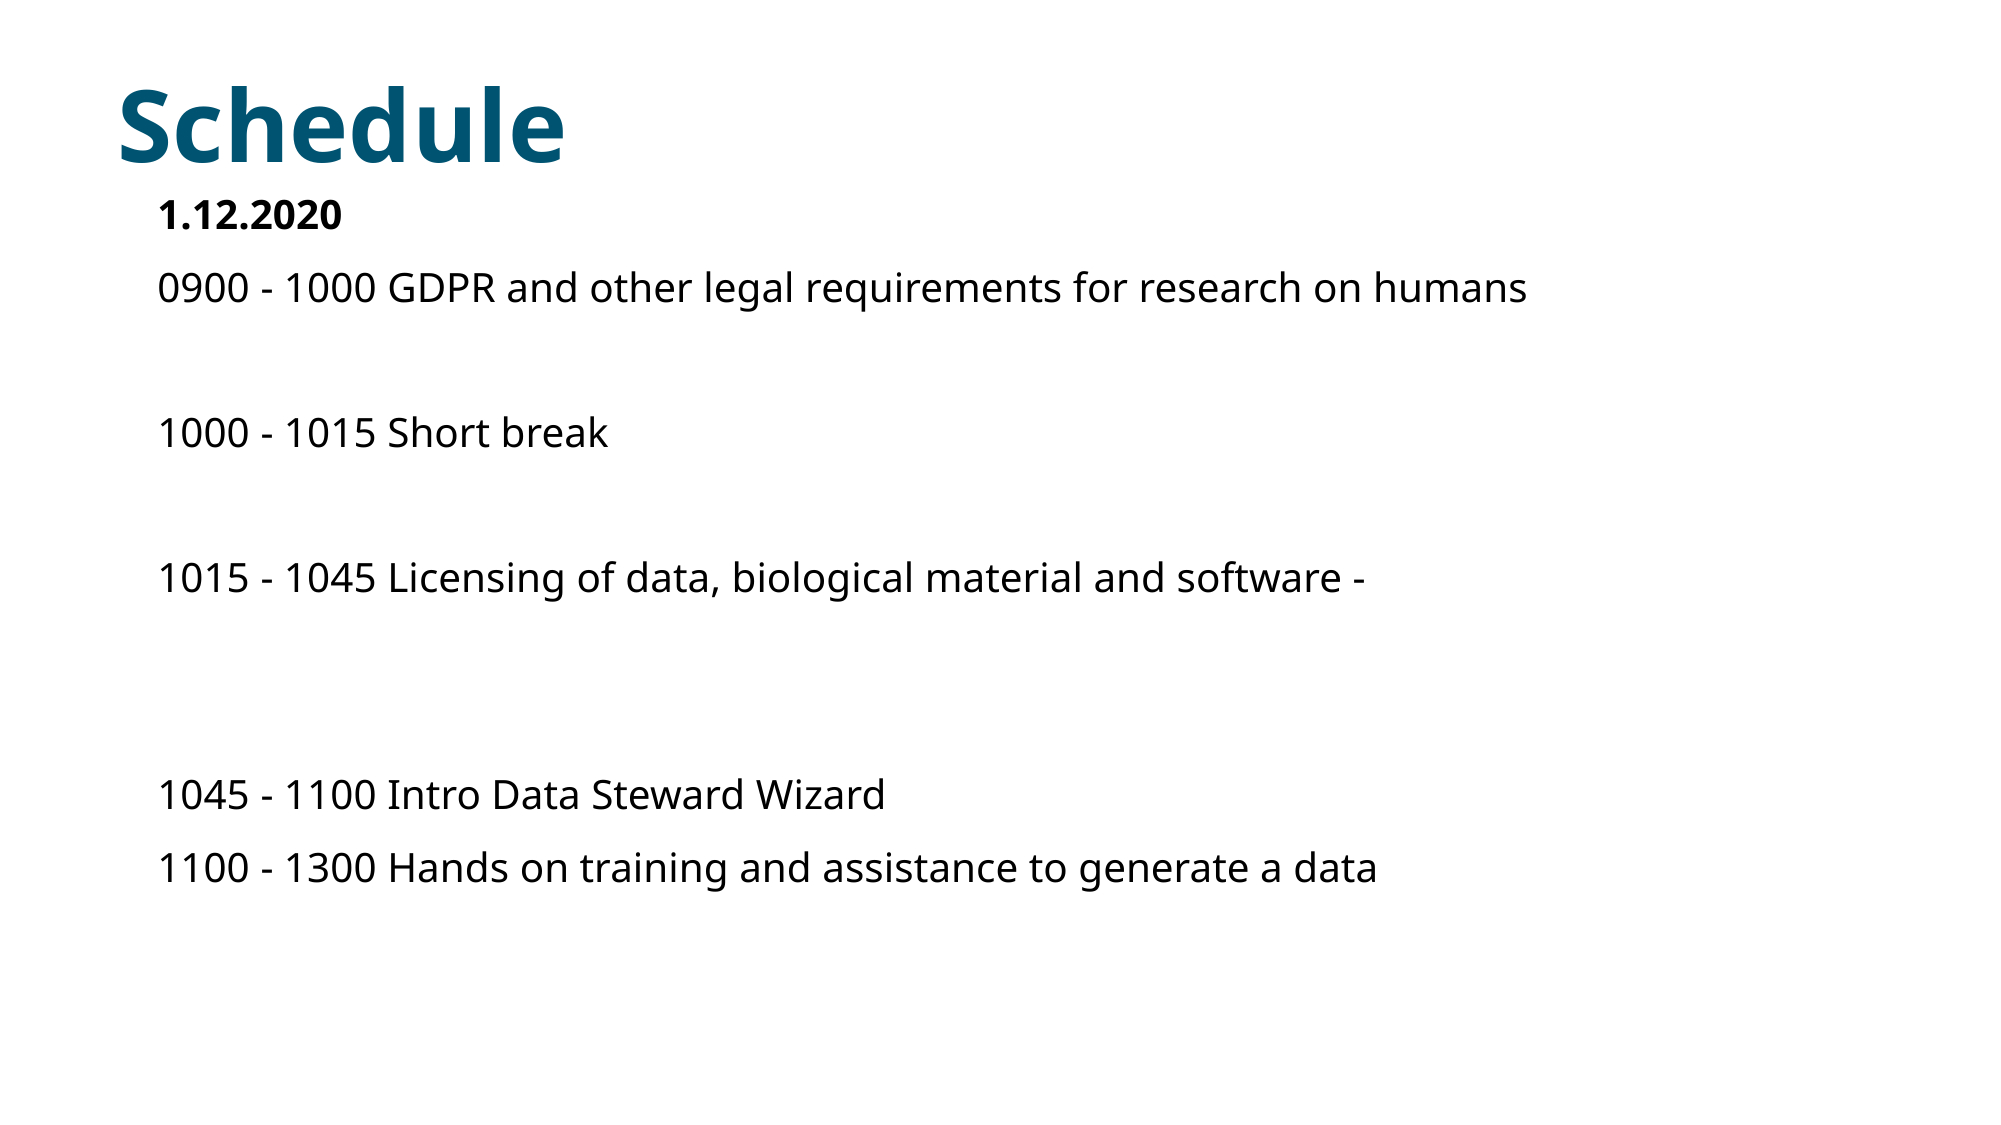

Schedule
# 1.12.2020
0900 - 1000 GDPR and other legal requirements for research on humans
1000 - 1015 Short break
1015 - 1045 Licensing of data, biological material and software -
1045 - 1100 Intro Data Steward Wizard
1100 - 1300 Hands on training and assistance to generate a data